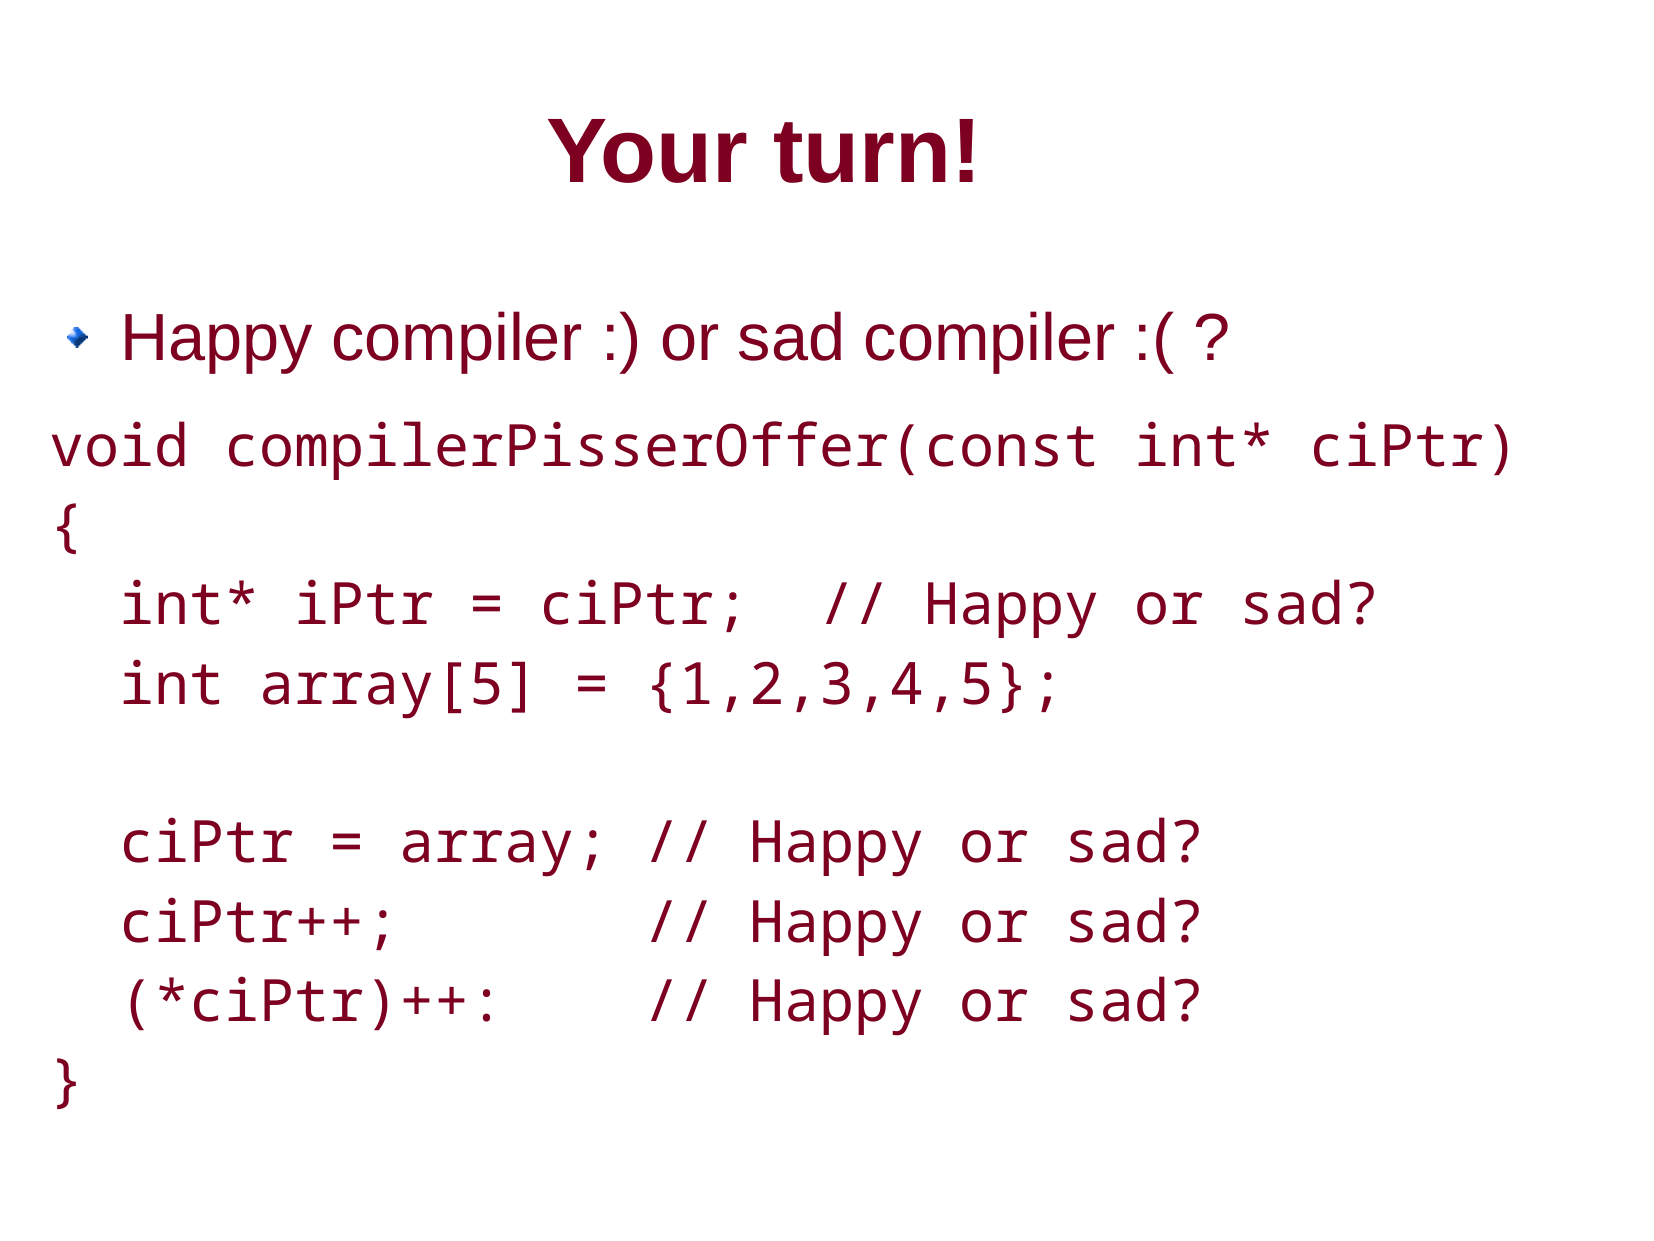

# Your turn!
Happy compiler :) or sad compiler :( ?
void compilerPisserOffer(const int* ciPtr)
{
 int* iPtr = ciPtr; // Happy or sad?
 int array[5] = {1,2,3,4,5};
 ciPtr = array; // Happy or sad?
 ciPtr++; // Happy or sad?
 (*ciPtr)++: // Happy or sad?
}